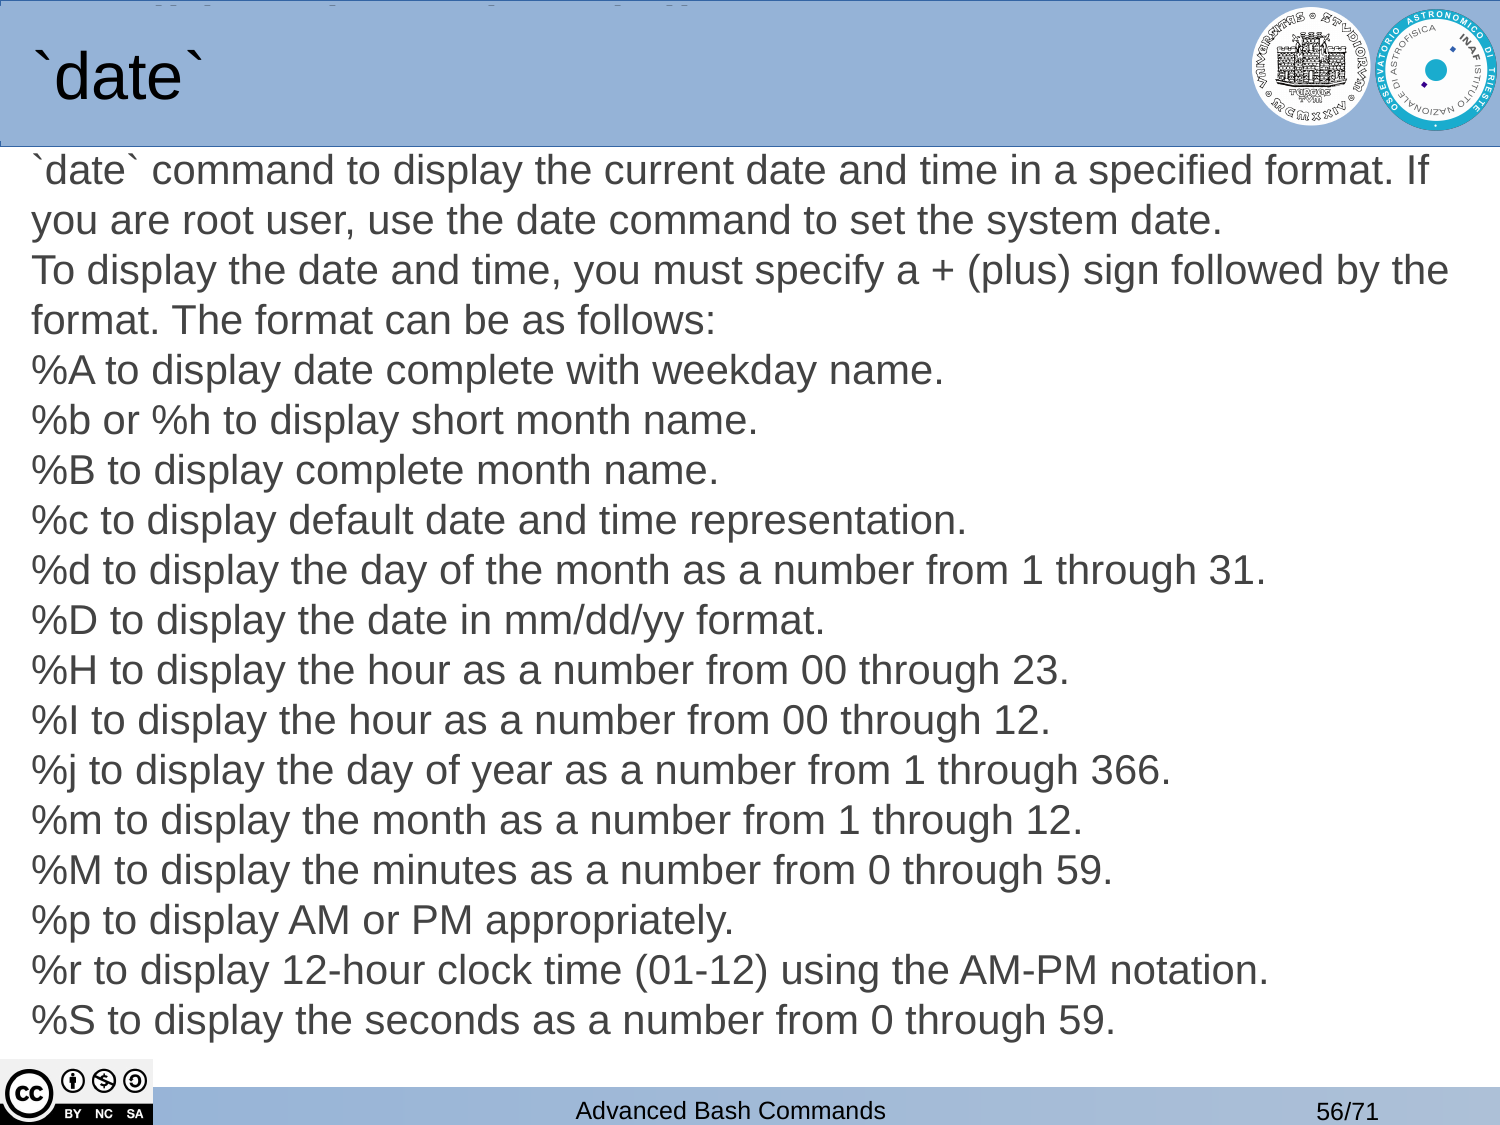

Traditional service delivery
`date`
# `date` command to display the current date and time in a specified format. If you are root user, use the date command to set the system date.
To display the date and time, you must specify a + (plus) sign followed by the format. The format can be as follows:
%A to display date complete with weekday name.
%b or %h to display short month name.
%B to display complete month name.
%c to display default date and time representation.
%d to display the day of the month as a number from 1 through 31.
%D to display the date in mm/dd/yy format.
%H to display the hour as a number from 00 through 23.
%I to display the hour as a number from 00 through 12.
%j to display the day of year as a number from 1 through 366.
%m to display the month as a number from 1 through 12.
%M to display the minutes as a number from 0 through 59.
%p to display AM or PM appropriately.
%r to display 12-hour clock time (01-12) using the AM-PM notation.
%S to display the seconds as a number from 0 through 59.